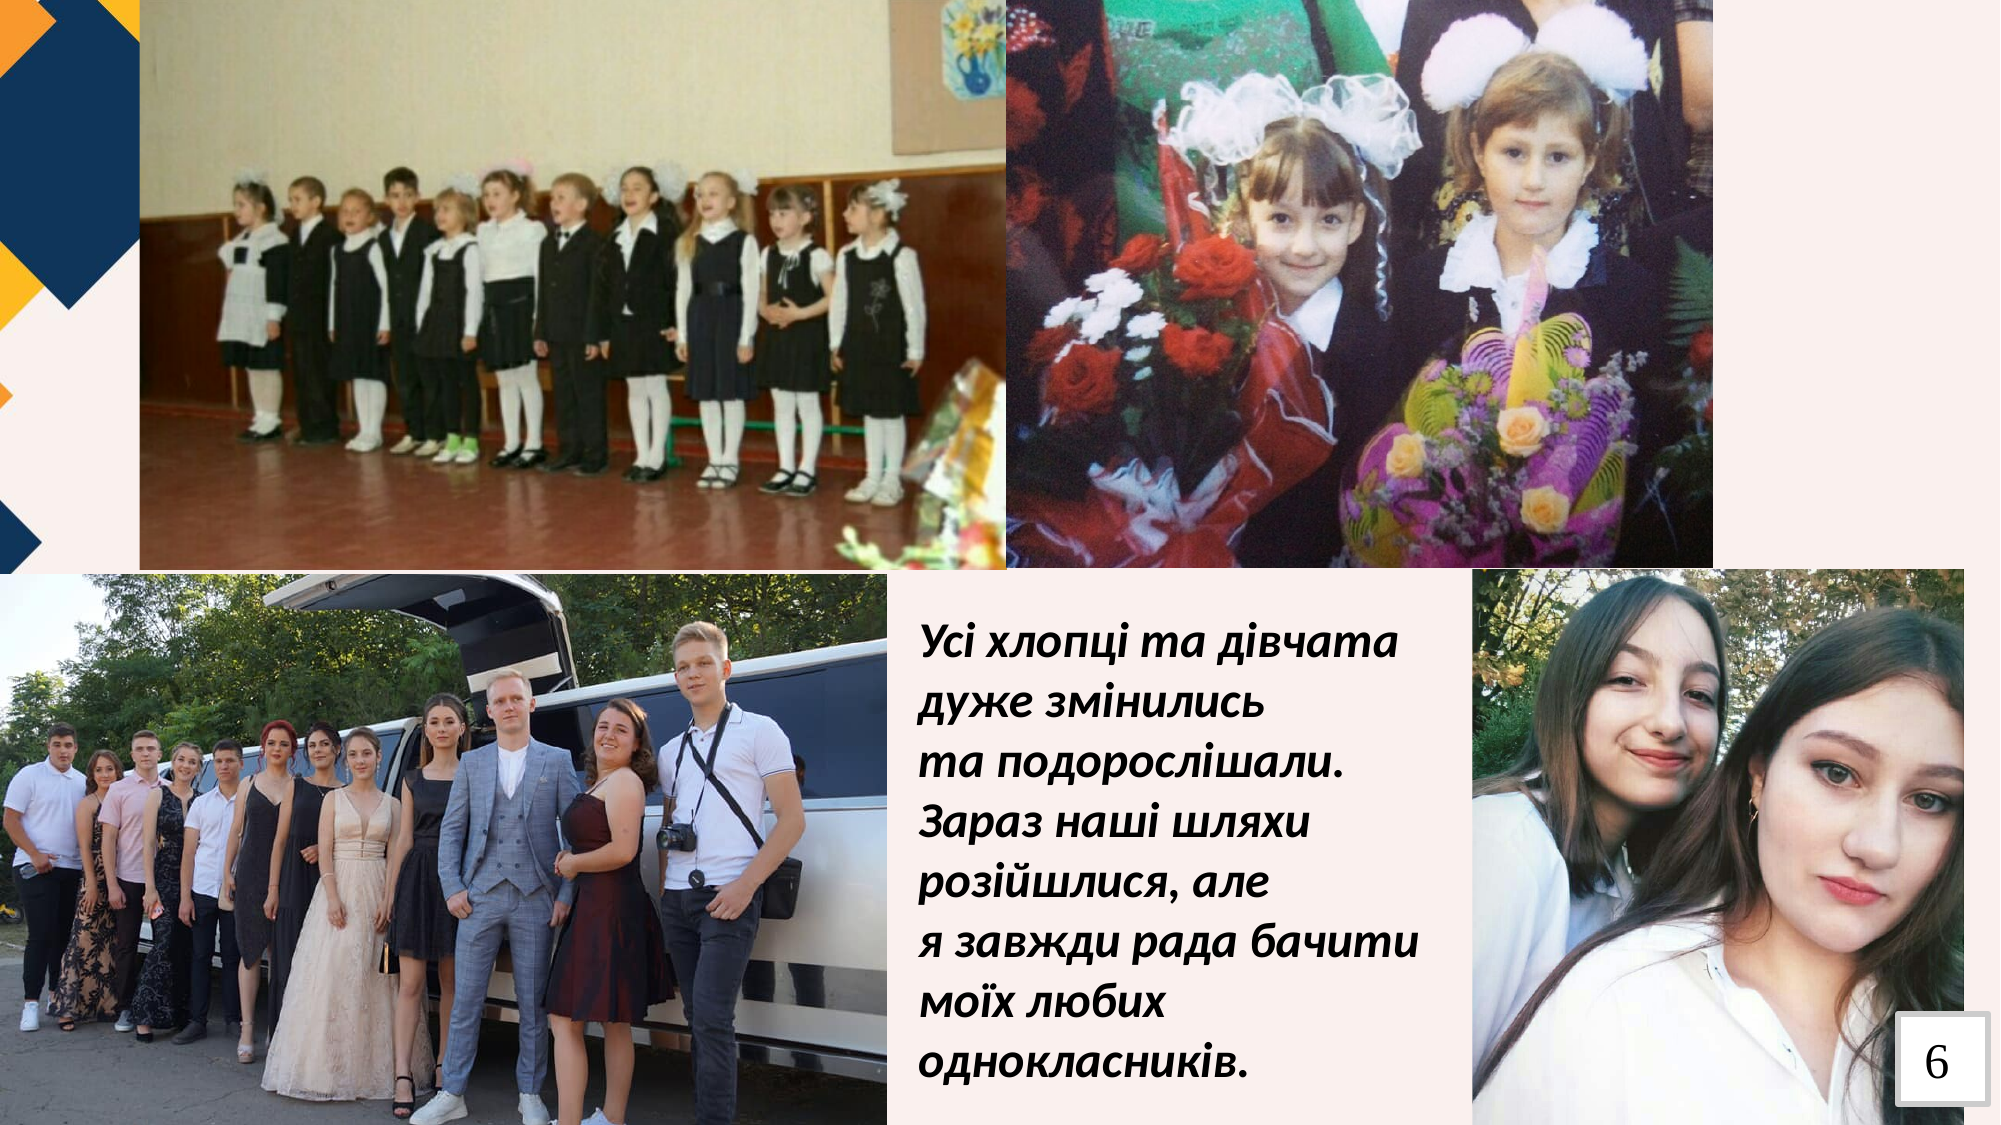

Усі хлопці та дівчата дуже змінились
та подорослішали. Зараз наші шляхи розійшлися, але
я завжди рада бачити моїх любих однокласників.
6